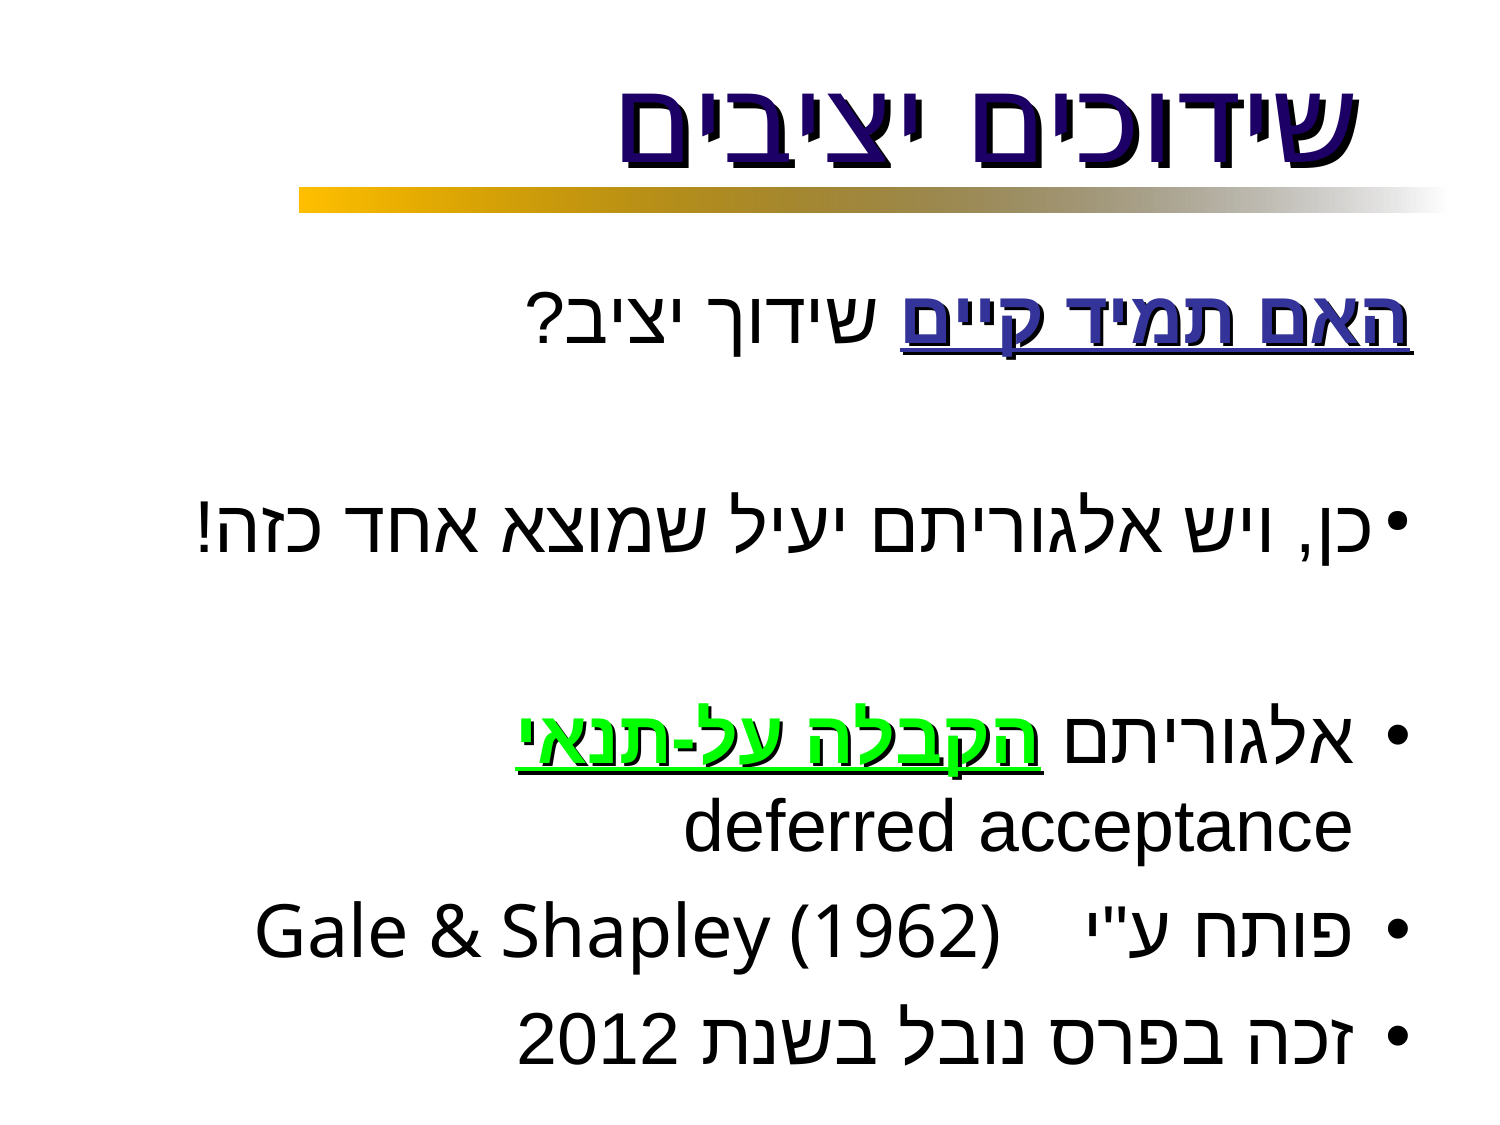

# שידוכים יציבים
האם תמיד קיים שידוך יציב?
כן, ויש אלגוריתם יעיל שמוצא אחד כזה!
אלגוריתם הקבלה על-תנאי
deferred acceptance
פותח ע"י Gale & Shapley (1962)
זכה בפרס נובל בשנת 2012